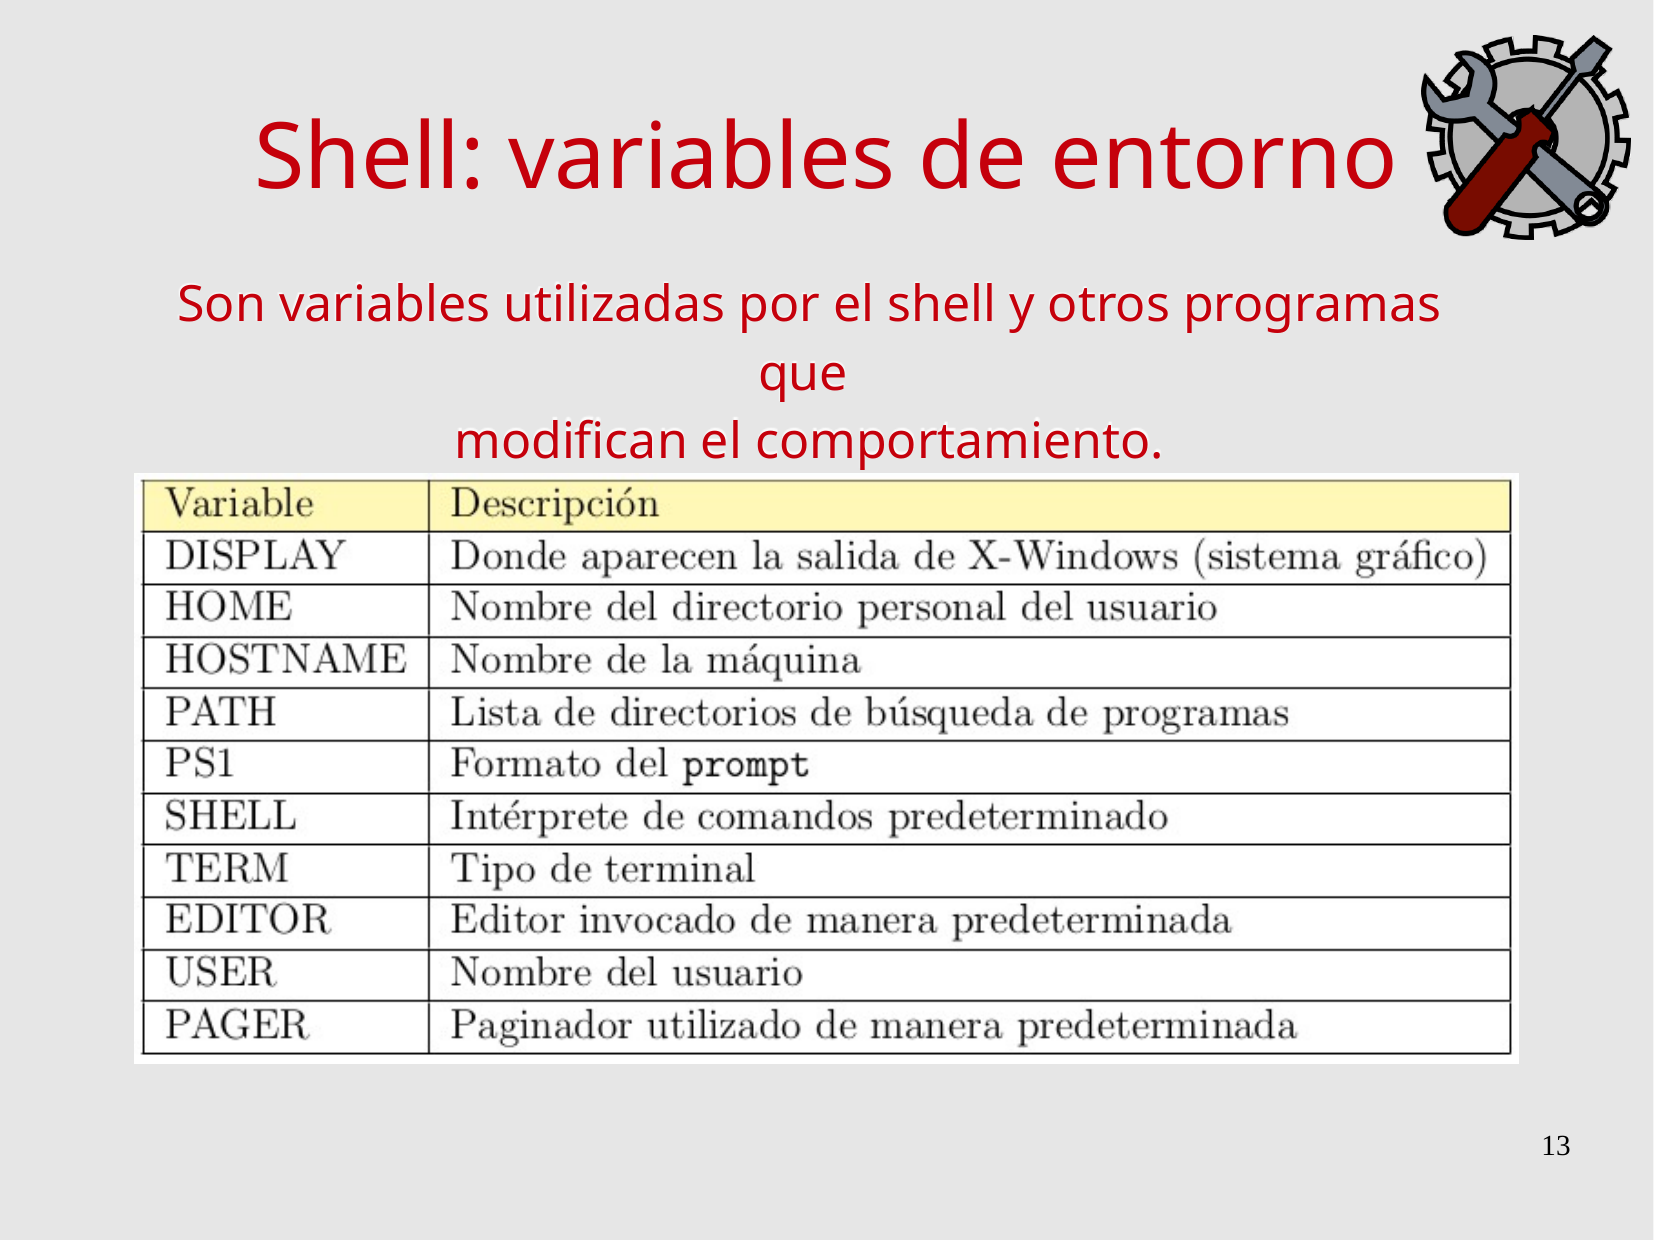

# Shell: variables de entorno
Son variables utilizadas por el shell y otros programas que
modifican el comportamiento.
13